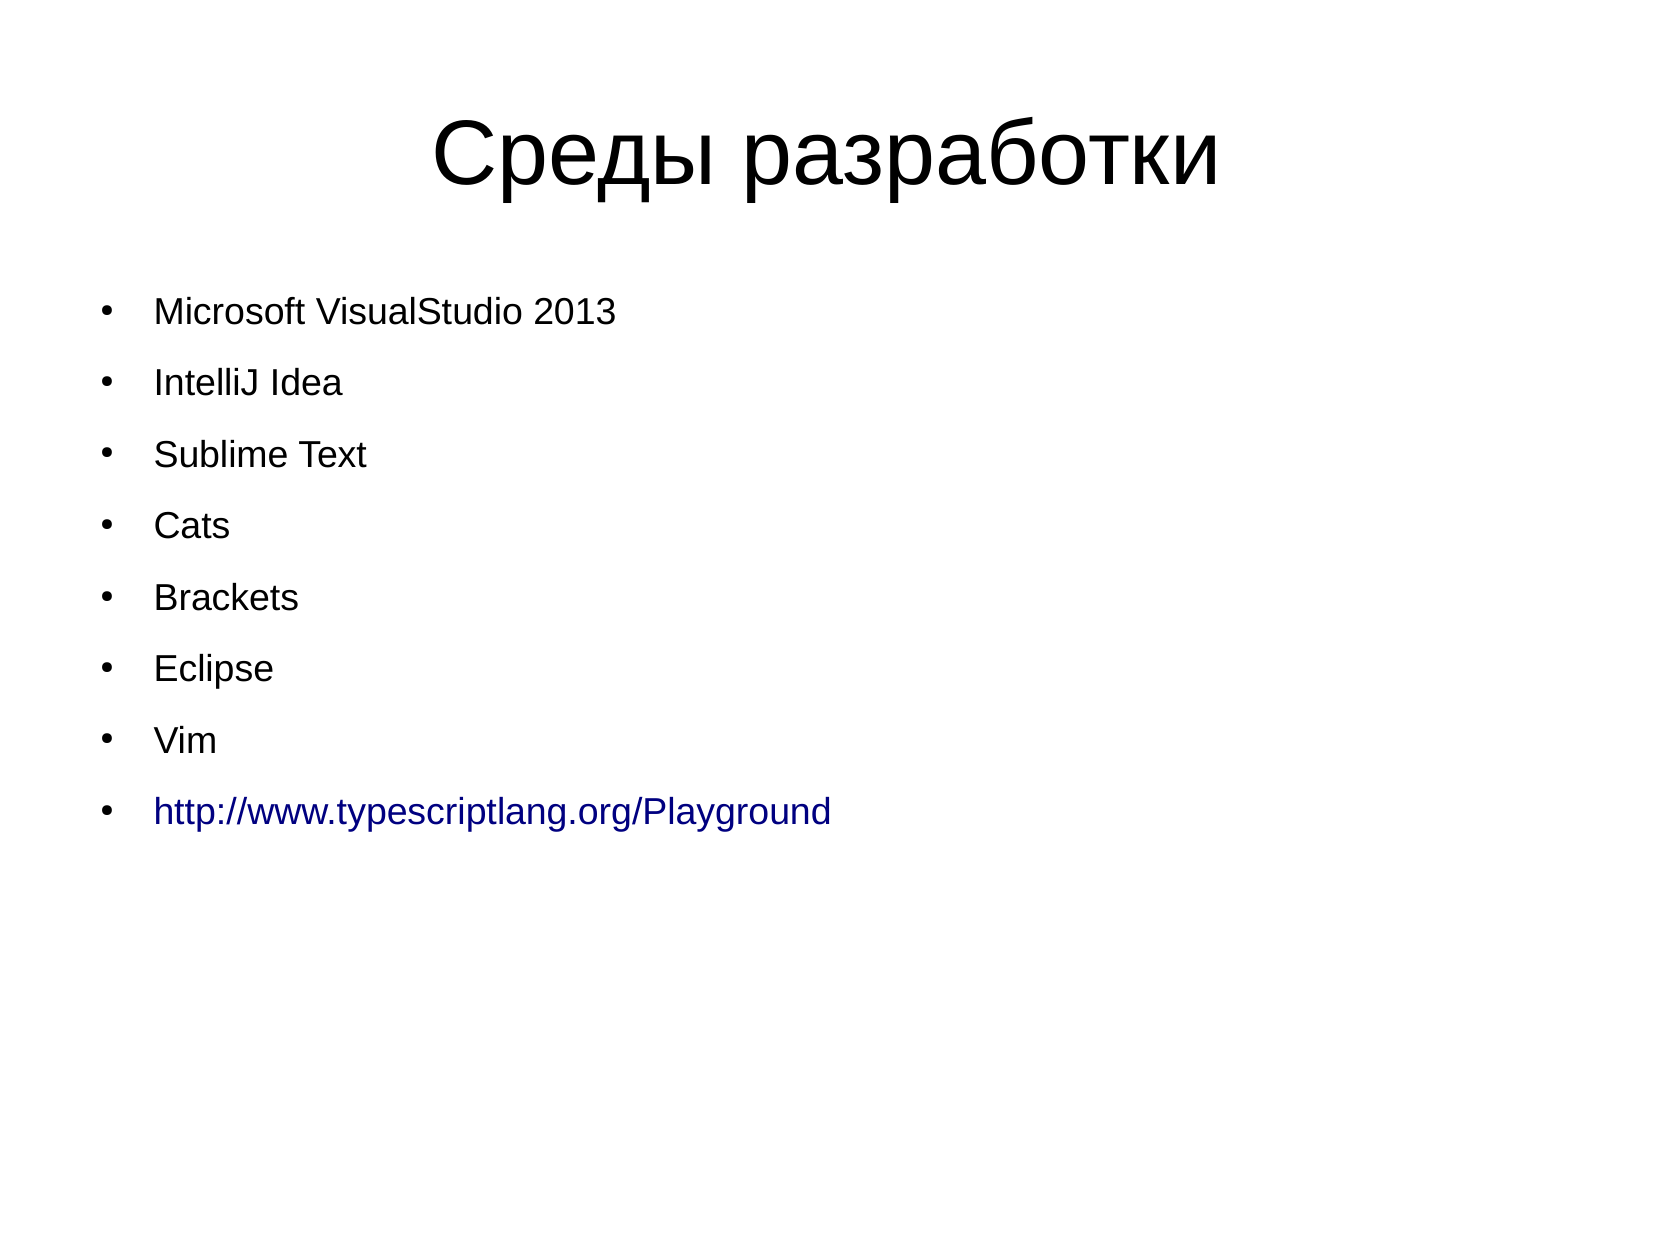

# Среды разработки
Microsoft VisualStudio 2013
IntelliJ Idea
Sublime Text
Cats
Brackets
Eclipse
Vim
http://www.typescriptlang.org/Playground